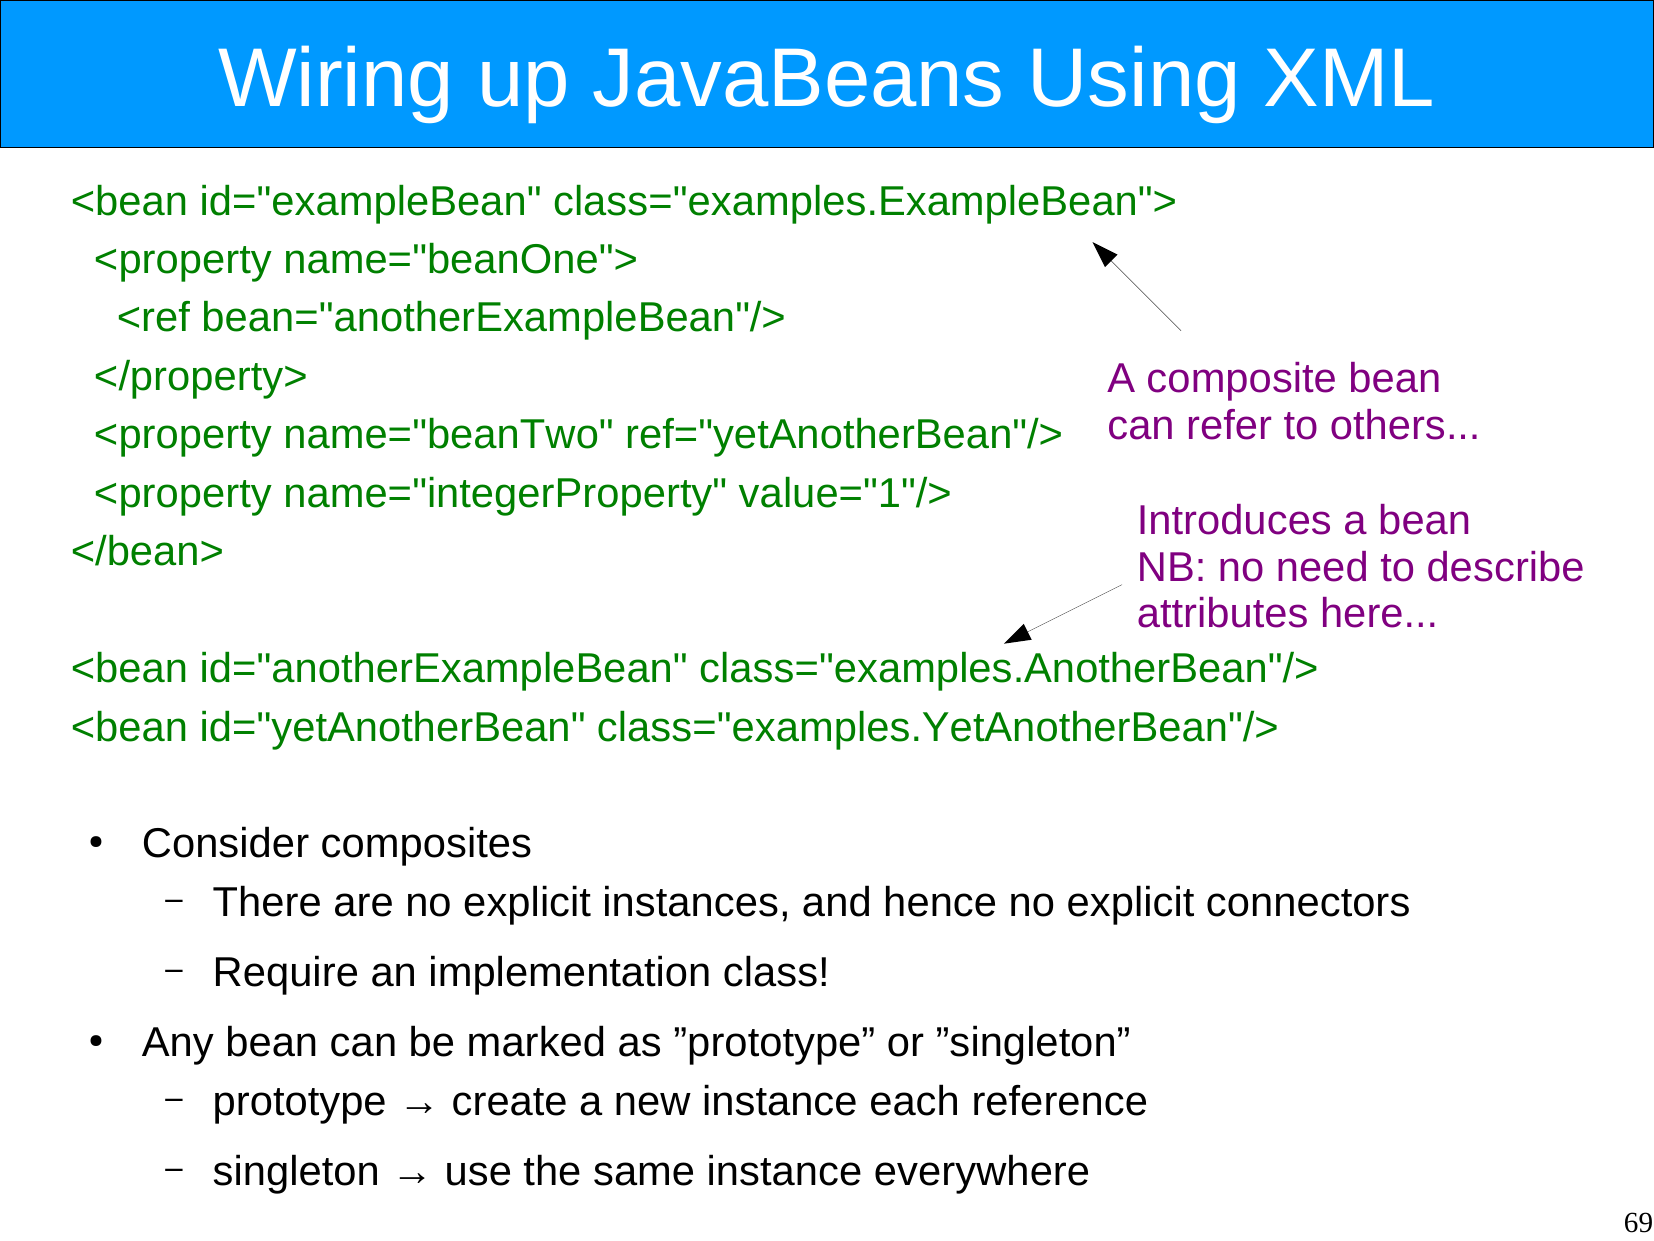

# Wiring up JavaBeans Using XML
<bean id="exampleBean" class="examples.ExampleBean">
 <property name="beanOne">
 <ref bean="anotherExampleBean"/>
 </property>
 <property name="beanTwo" ref="yetAnotherBean"/>
 <property name="integerProperty" value="1"/>
</bean>
<bean id="anotherExampleBean" class="examples.AnotherBean"/>
<bean id="yetAnotherBean" class="examples.YetAnotherBean"/>
Consider composites
There are no explicit instances, and hence no explicit connectors
Require an implementation class!
Any bean can be marked as ”prototype” or ”singleton”
prototype → create a new instance each reference
singleton → use the same instance everywhere
A composite bean
can refer to others...
Introduces a bean
NB: no need to describe
attributes here...
69